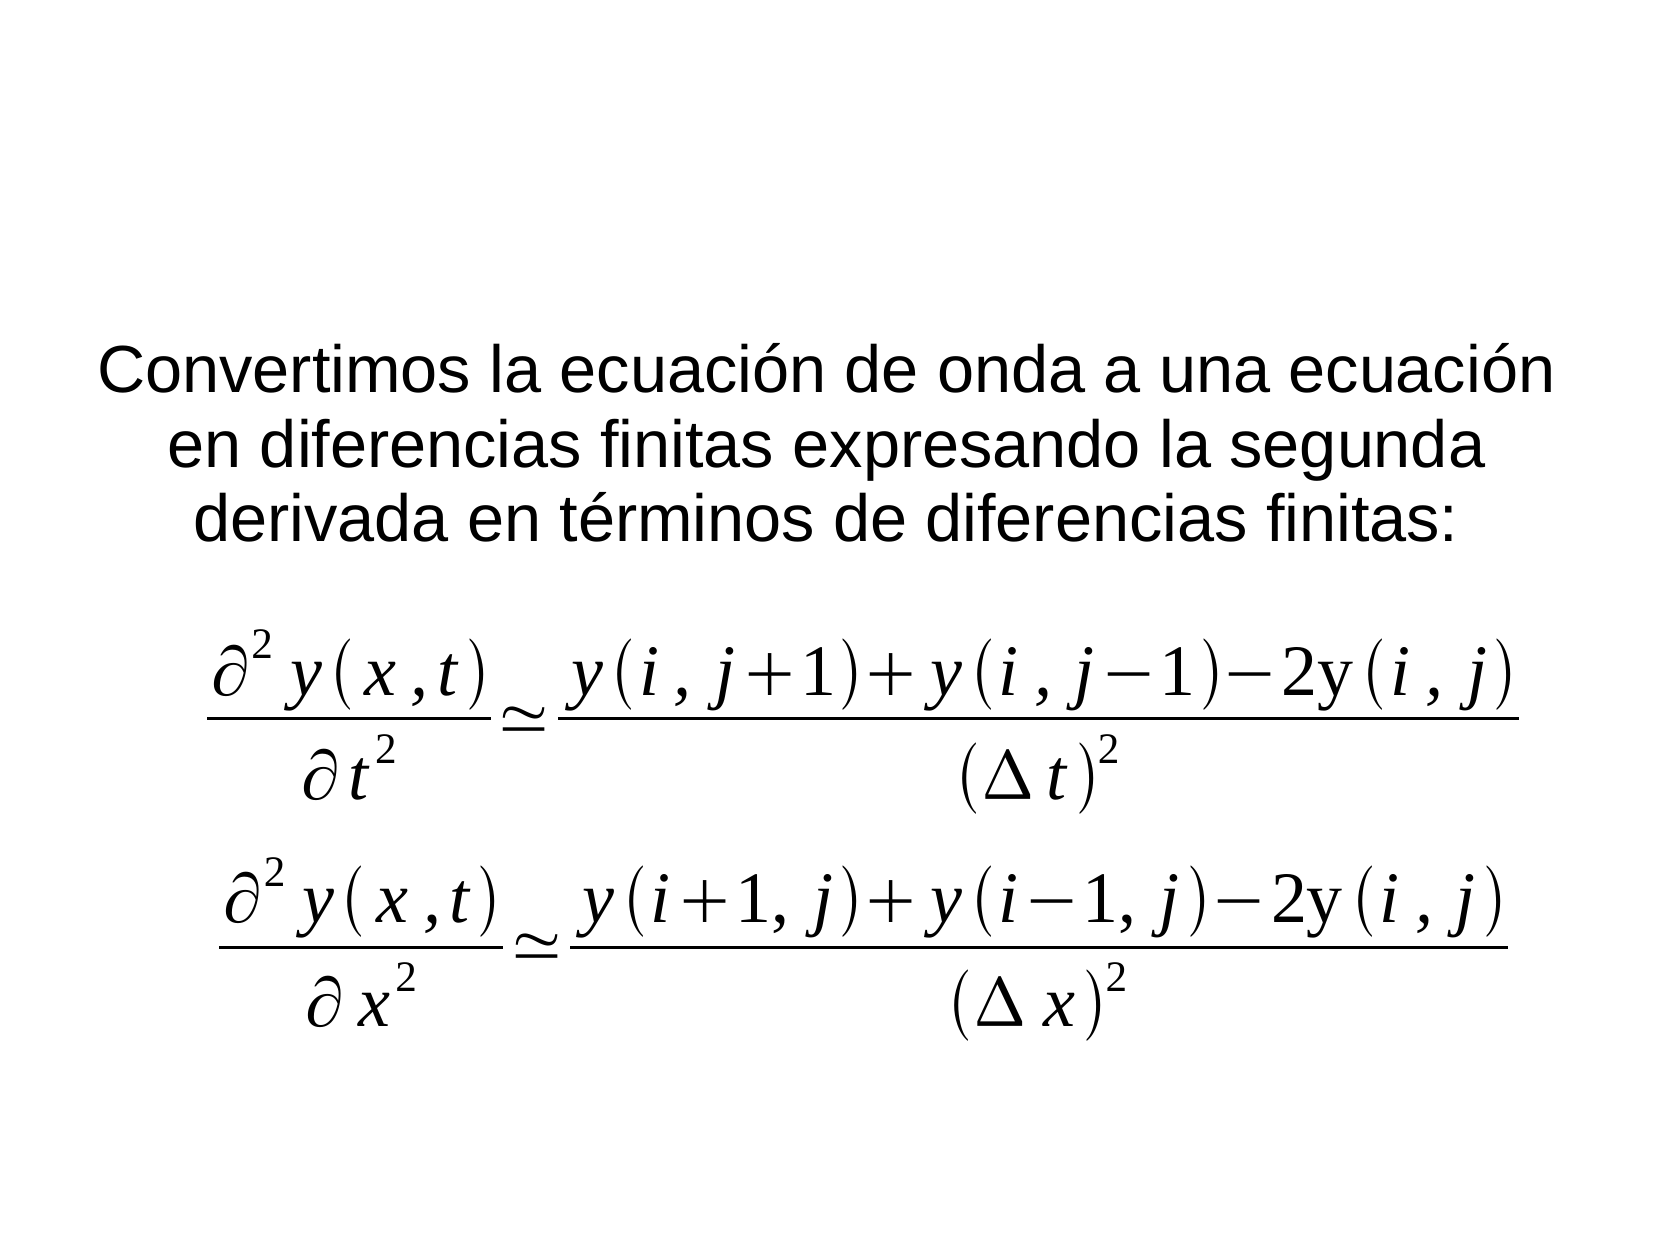

#
Convertimos la ecuación de onda a una ecuación en diferencias finitas expresando la segunda derivada en términos de diferencias finitas: